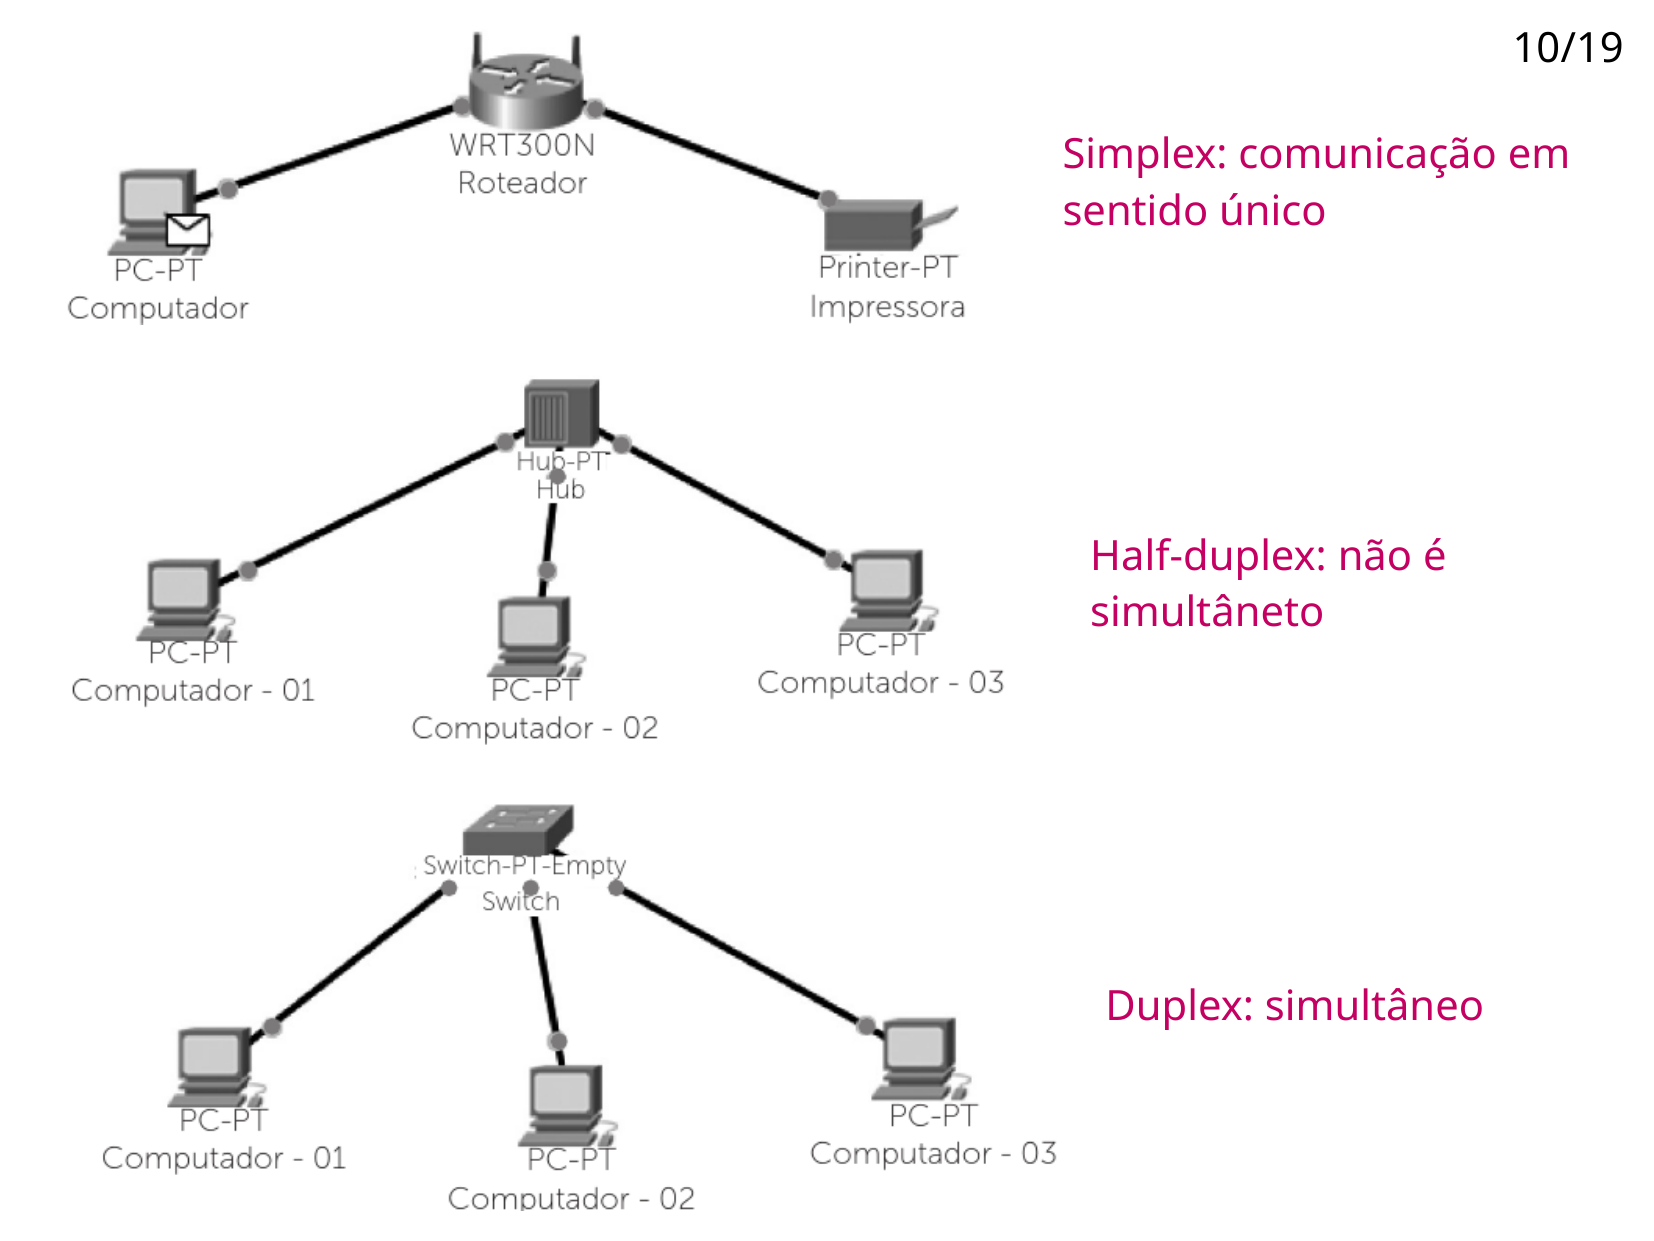

10
#
Simplex: comunicação em sentido único
Half-duplex: não é simultâneto
Duplex: simultâneo